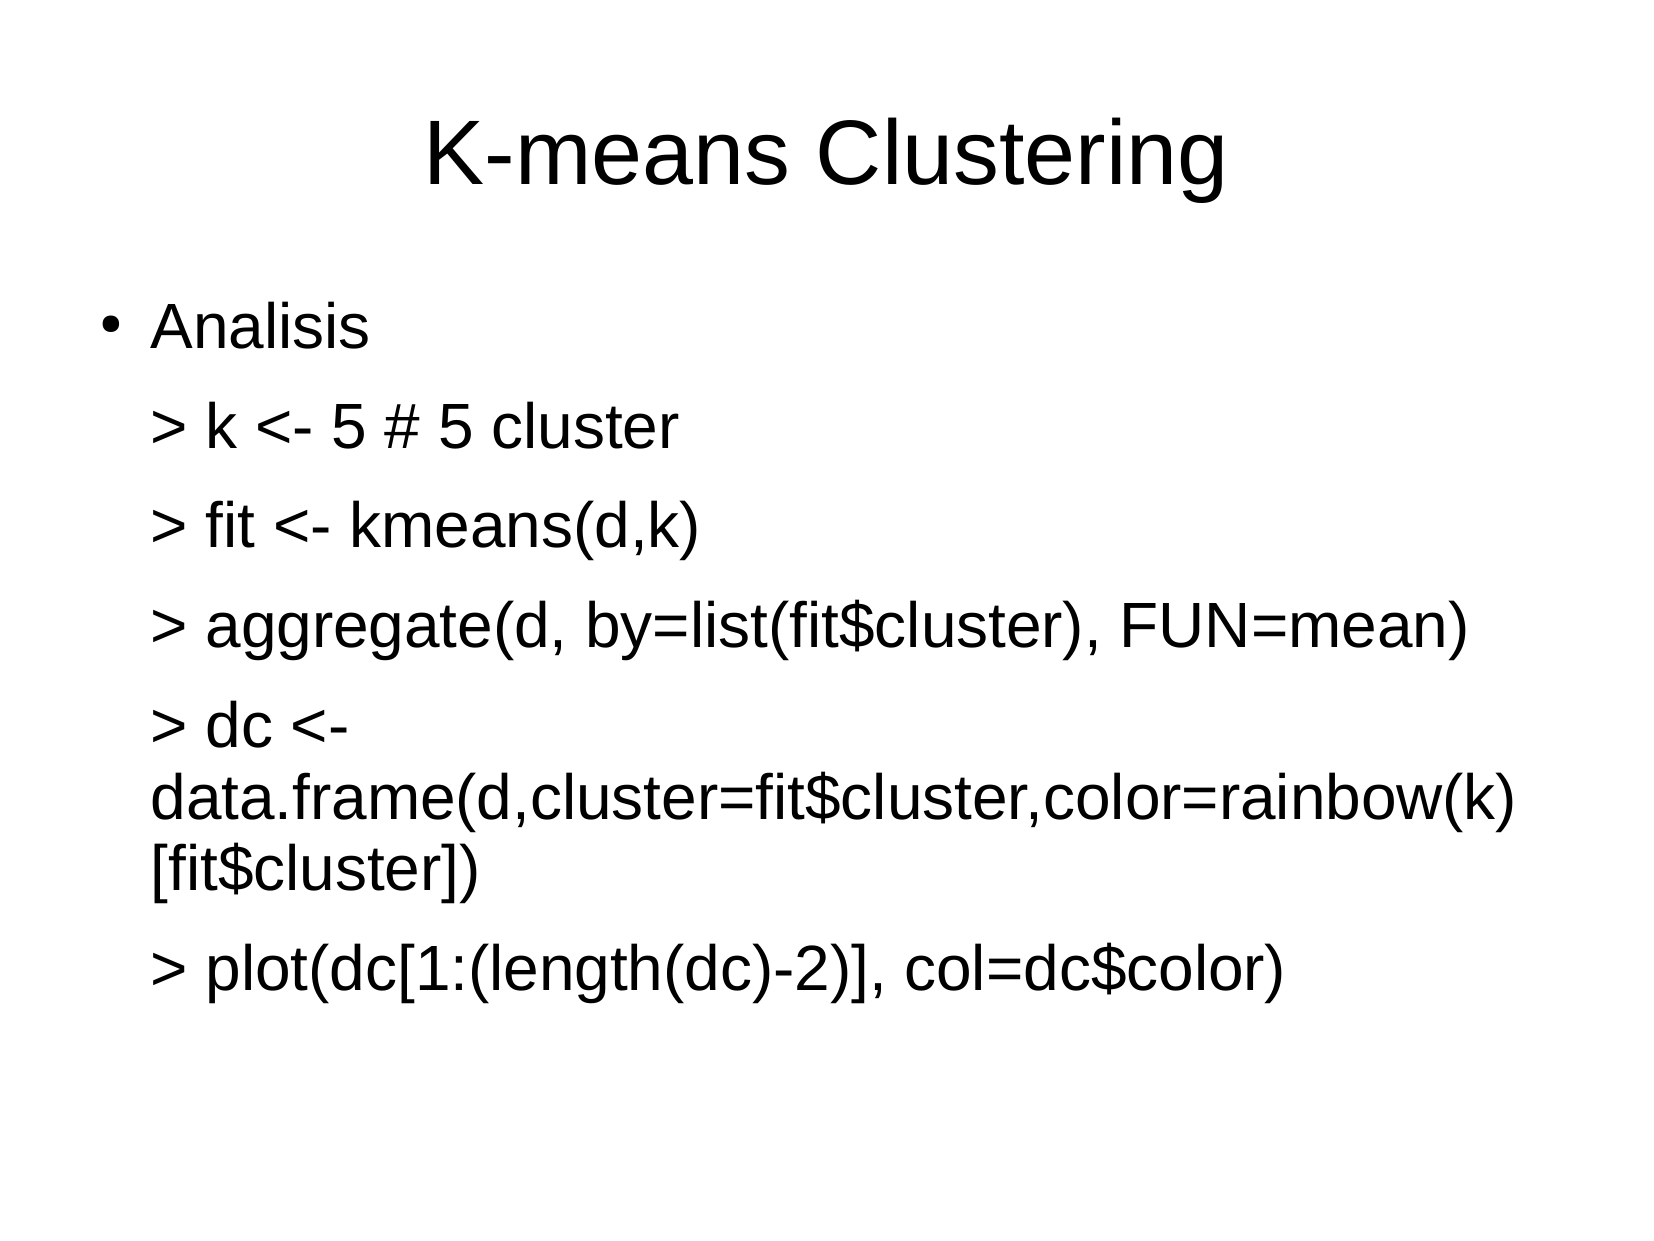

# K-means Clustering
Analisis
> k <- 5 # 5 cluster
> fit <- kmeans(d,k)
> aggregate(d, by=list(fit$cluster), FUN=mean)
> dc <- data.frame(d,cluster=fit$cluster,color=rainbow(k)[fit$cluster])
> plot(dc[1:(length(dc)-2)], col=dc$color)